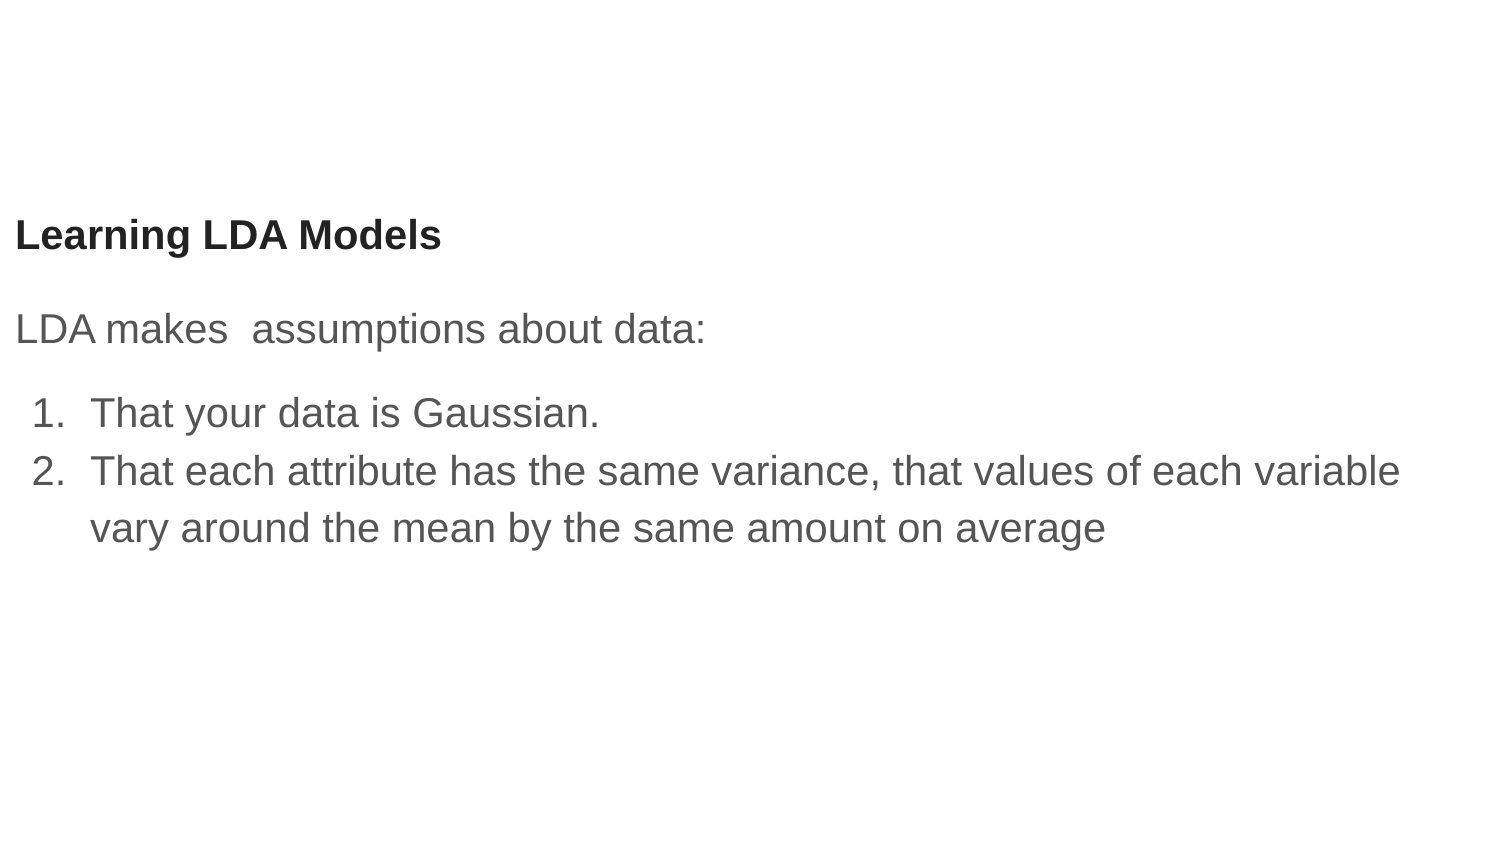

Learning LDA Models
LDA makes assumptions about data:
That your data is Gaussian.
That each attribute has the same variance, that values of each variable vary around the mean by the same amount on average